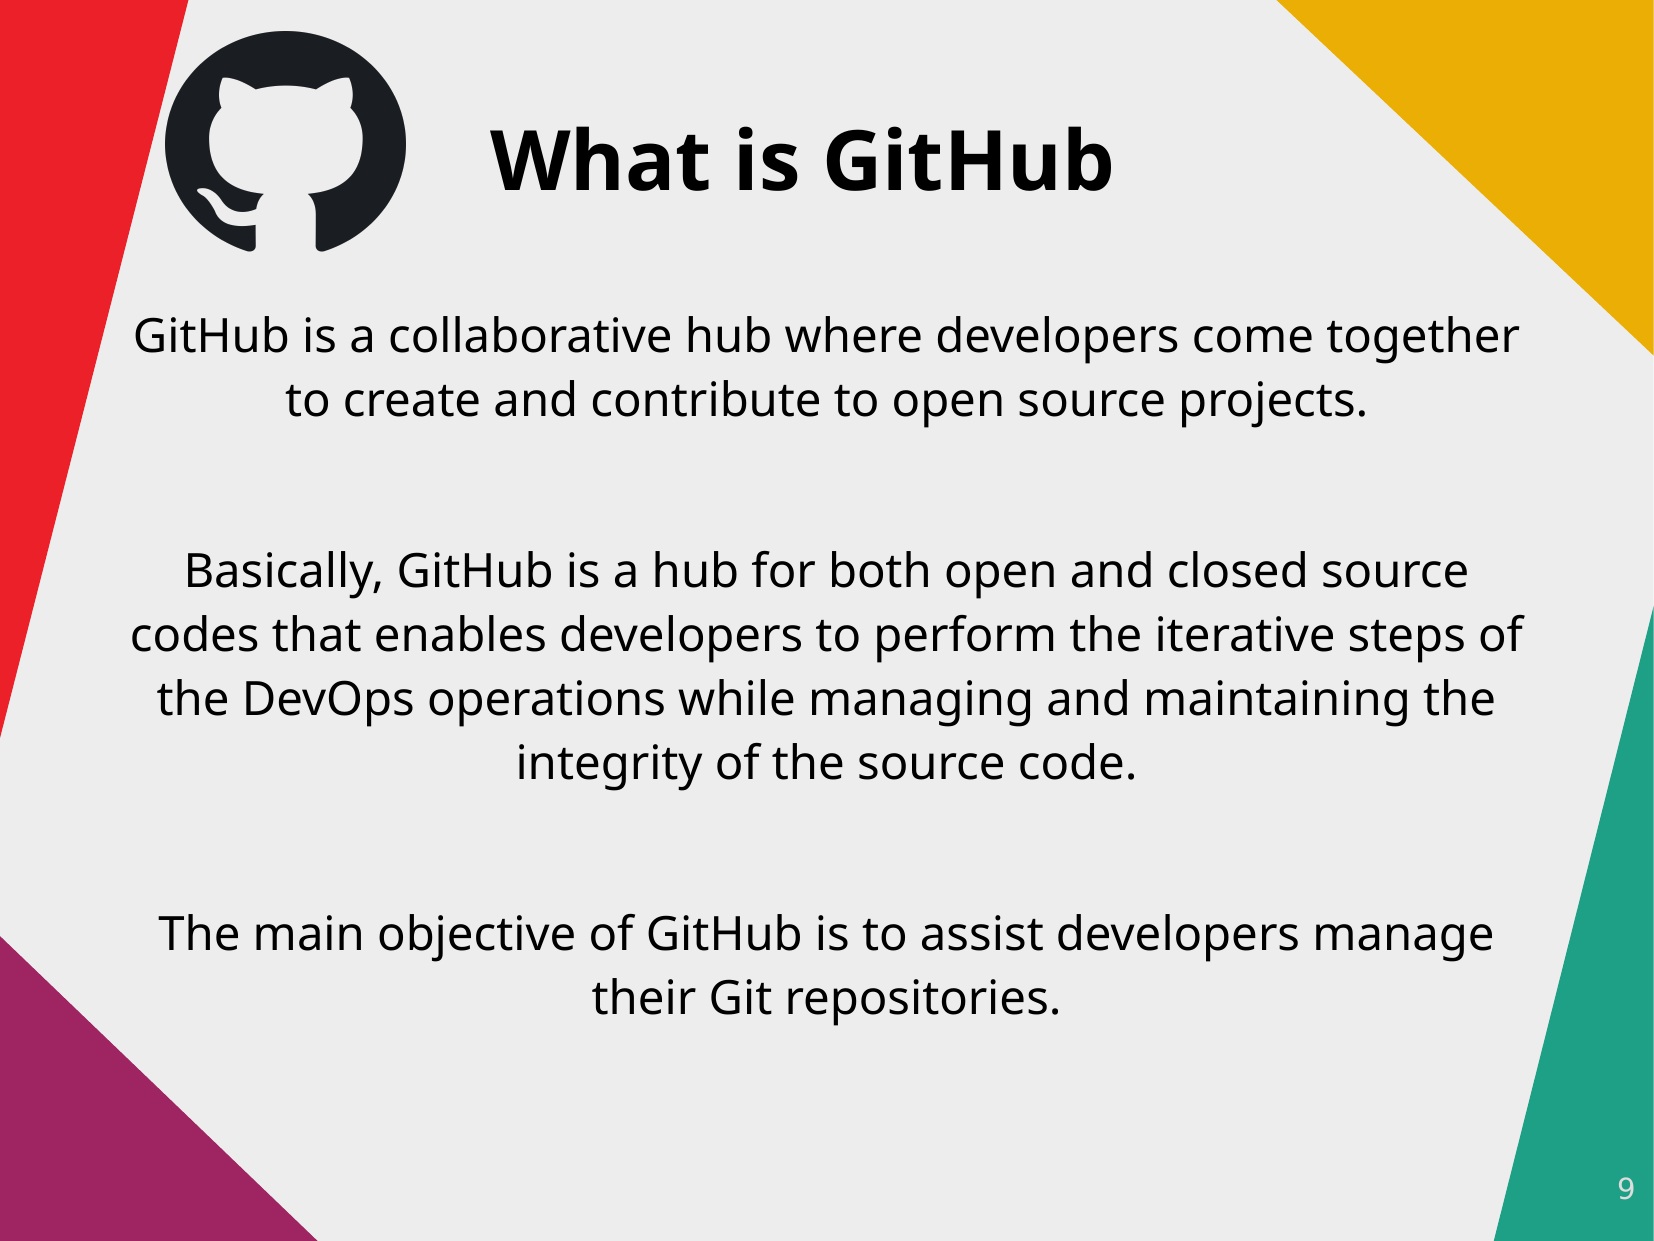

# What is GitHub
GitHub is a collaborative hub where developers come together to create and contribute to open source projects.
Basically, GitHub is a hub for both open and closed source codes that enables developers to perform the iterative steps of the DevOps operations while managing and maintaining the integrity of the source code.
The main objective of GitHub is to assist developers manage their Git repositories.
9